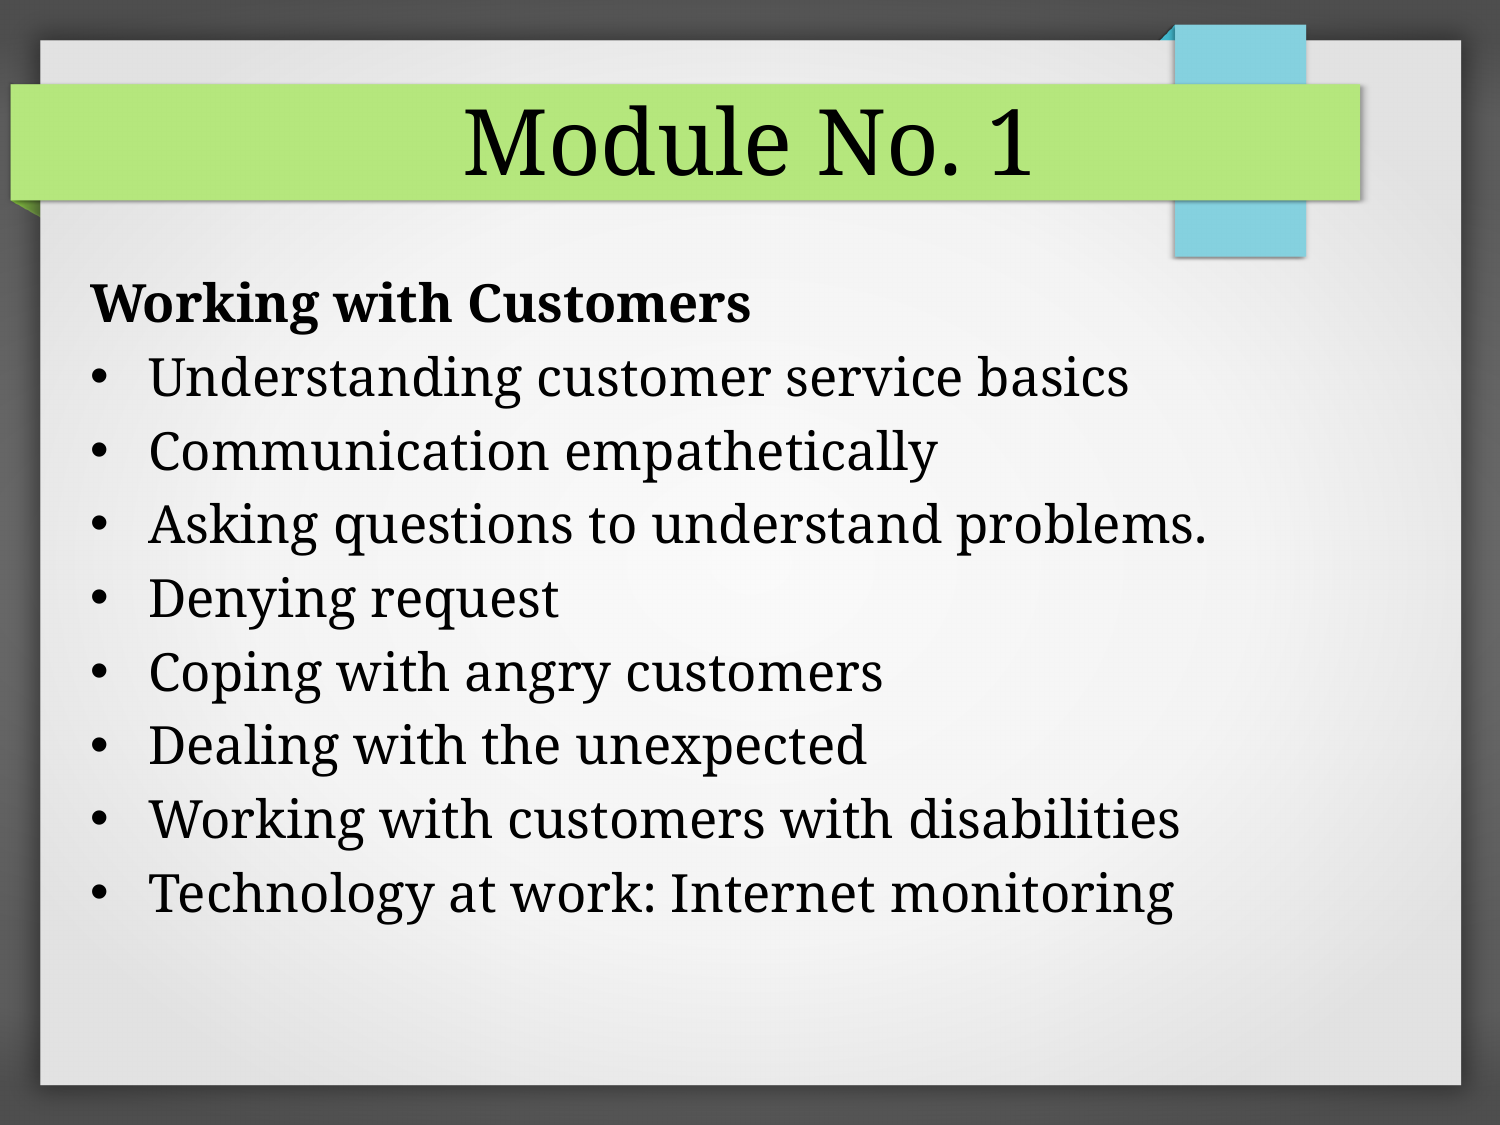

# Module No. 1
Working with Customers
 Understanding customer service basics
 Communication empathetically
 Asking questions to understand problems.
 Denying request
 Coping with angry customers
 Dealing with the unexpected
 Working with customers with disabilities
 Technology at work: Internet monitoring